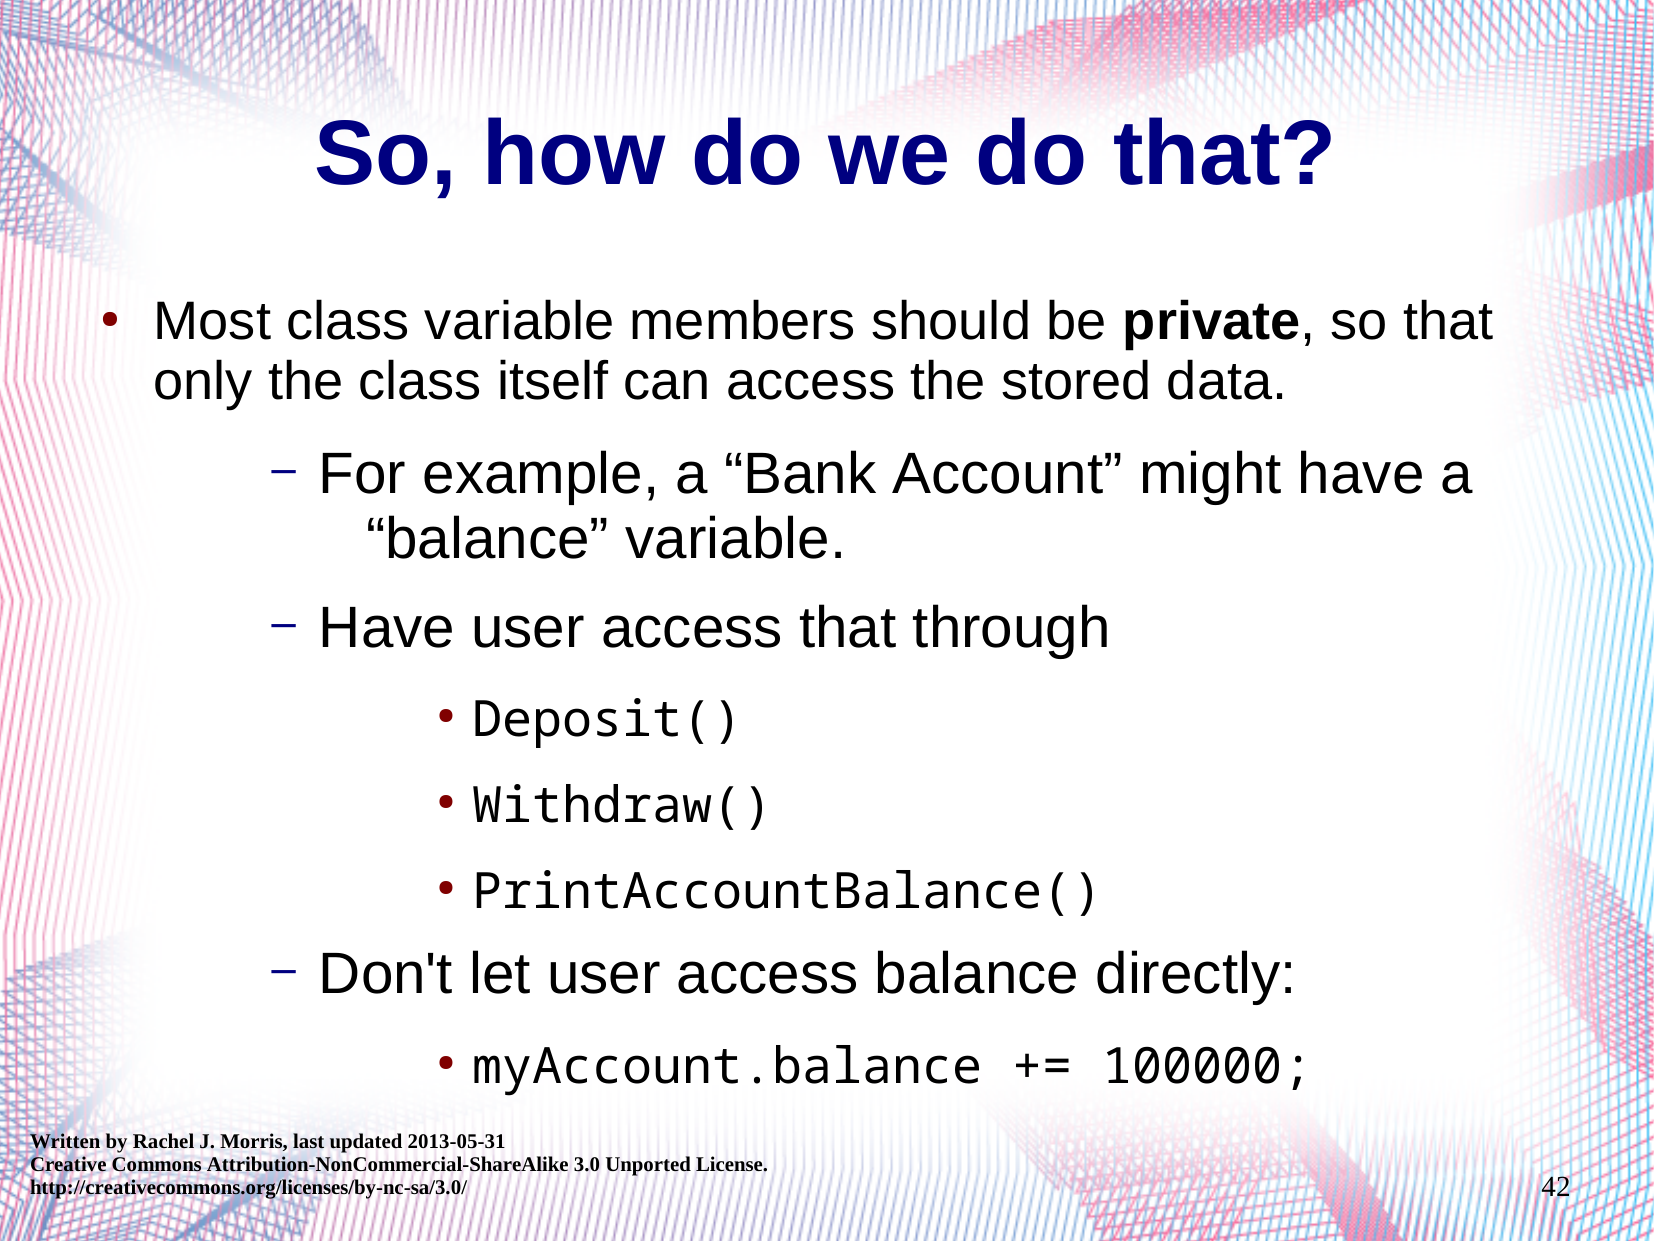

# So, how do we do that?
Most class variable members should be private, so that only the class itself can access the stored data.
For example, a “Bank Account” might have a “balance” variable.
Have user access that through
Deposit()
Withdraw()
PrintAccountBalance()
Don't let user access balance directly:
myAccount.balance += 100000;
42